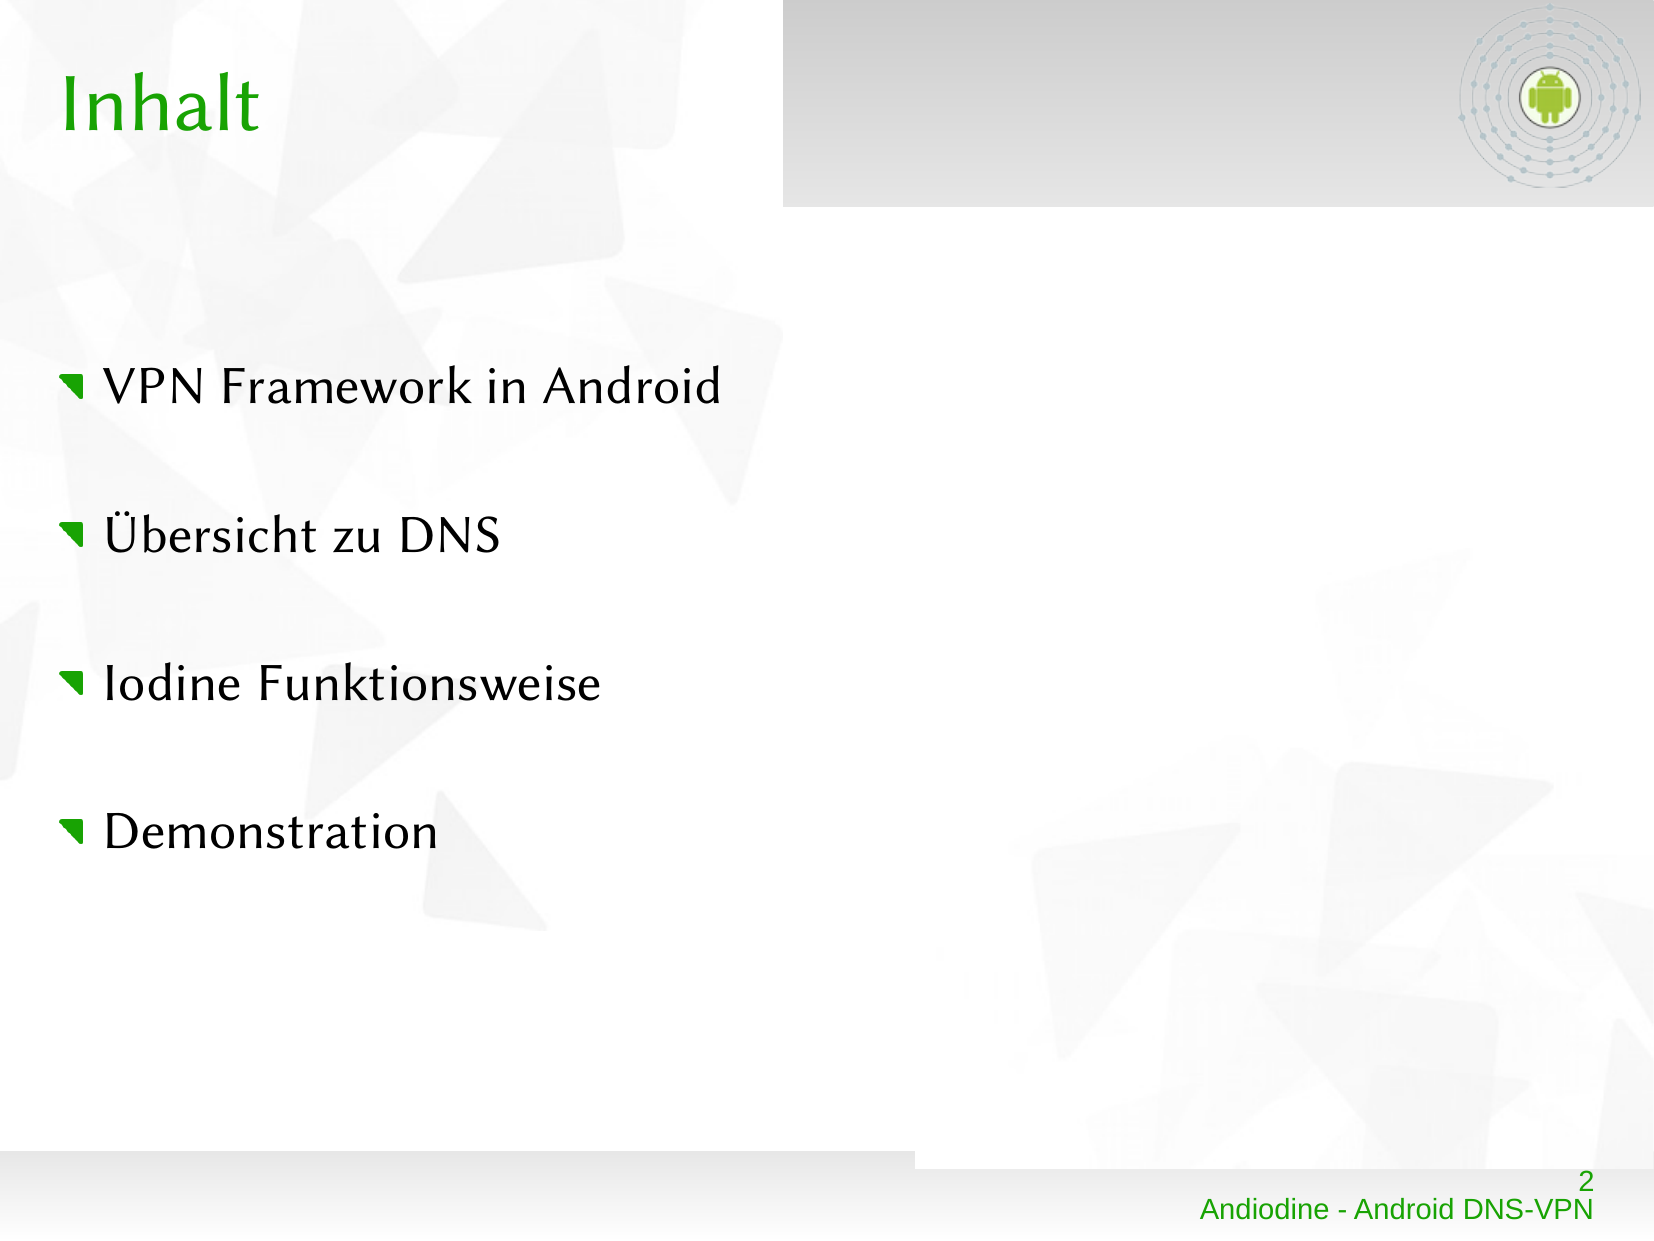

# Inhalt
VPN Framework in Android
Übersicht zu DNS
Iodine Funktionsweise
Demonstration
2
Andiodine - Android DNS-VPN